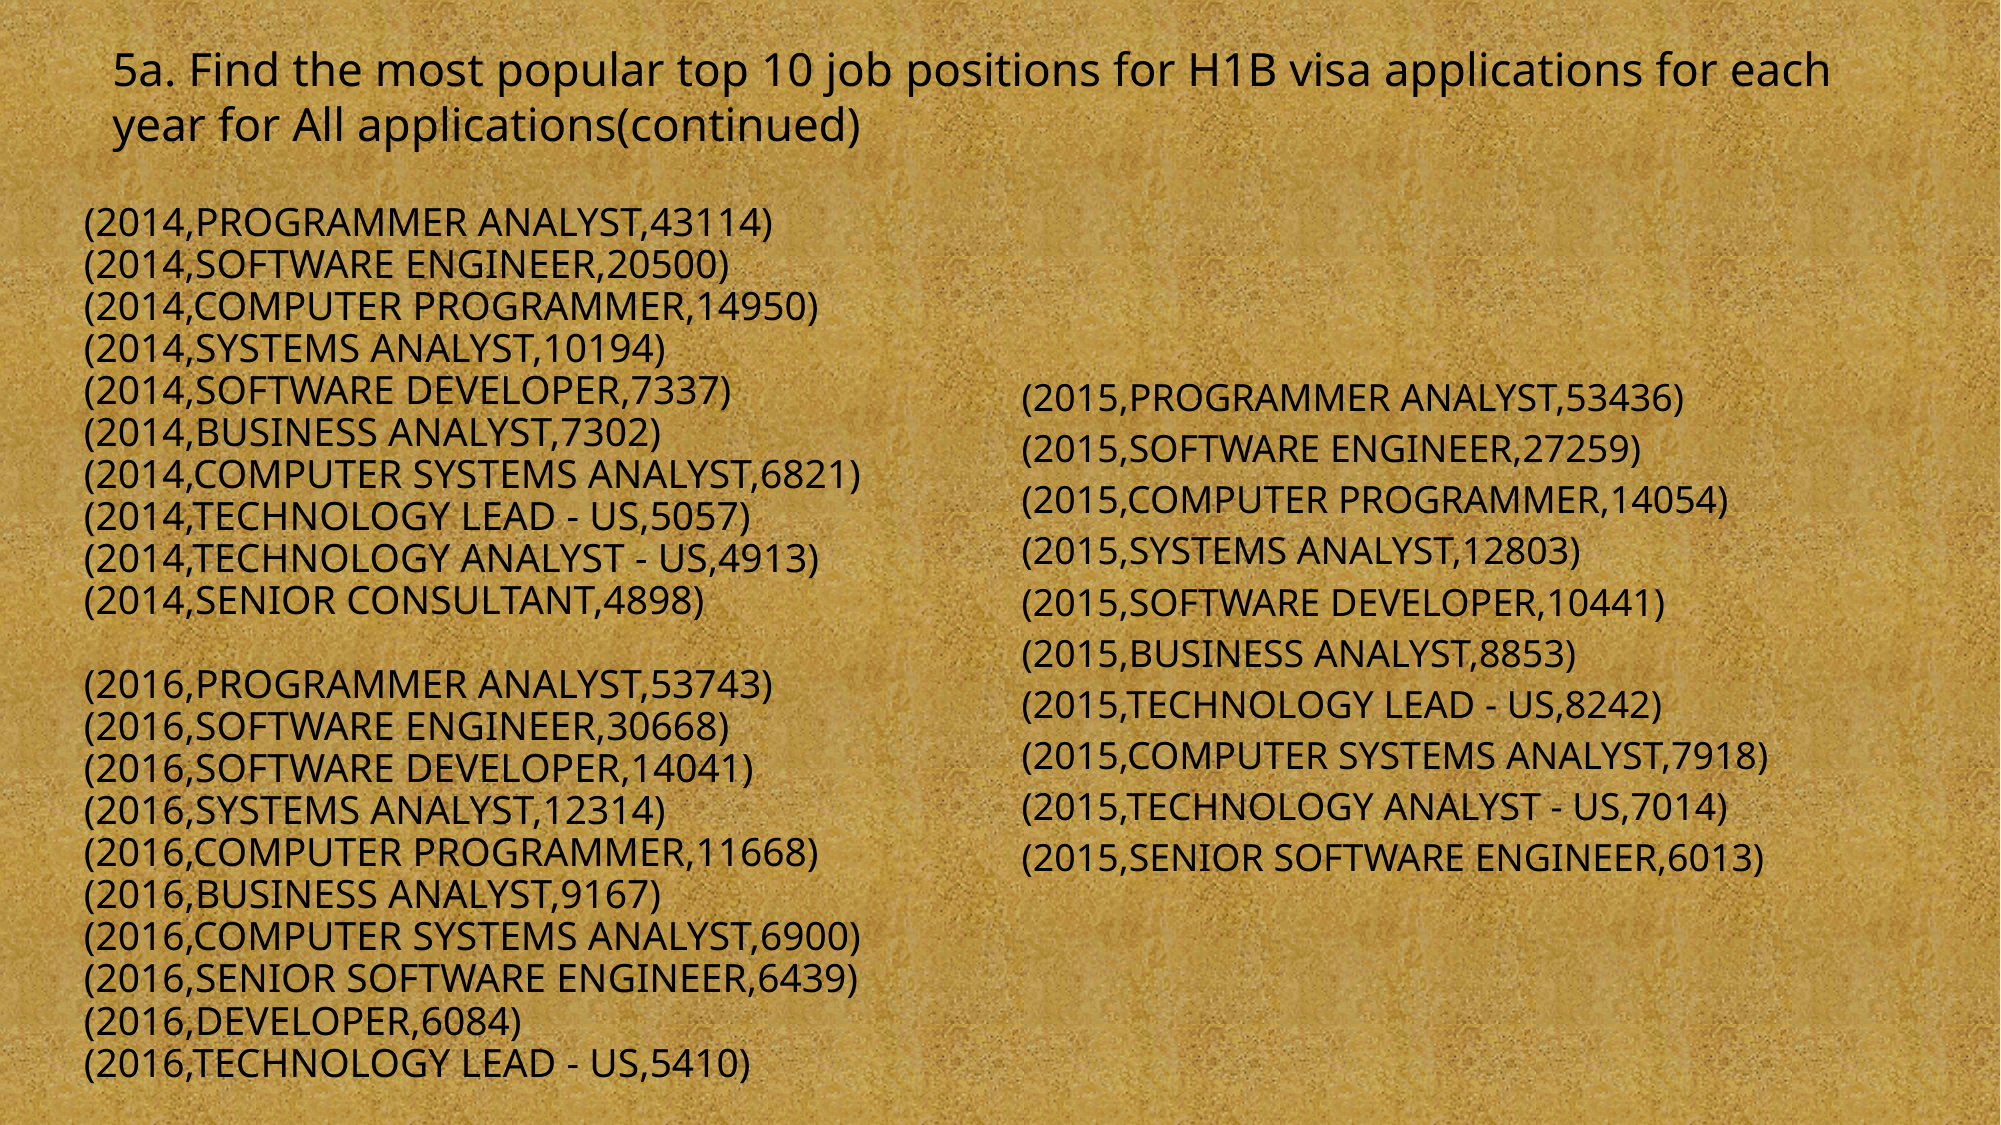

# 5a. Find the most popular top 10 job positions for H1B visa applications for each year for All applications(continued)
(2014,PROGRAMMER ANALYST,43114)
(2014,SOFTWARE ENGINEER,20500)
(2014,COMPUTER PROGRAMMER,14950)
(2014,SYSTEMS ANALYST,10194)
(2014,SOFTWARE DEVELOPER,7337)
(2014,BUSINESS ANALYST,7302)
(2014,COMPUTER SYSTEMS ANALYST,6821)
(2014,TECHNOLOGY LEAD - US,5057)
(2014,TECHNOLOGY ANALYST - US,4913)
(2014,SENIOR CONSULTANT,4898)
(2016,PROGRAMMER ANALYST,53743)
(2016,SOFTWARE ENGINEER,30668)
(2016,SOFTWARE DEVELOPER,14041)
(2016,SYSTEMS ANALYST,12314)
(2016,COMPUTER PROGRAMMER,11668)
(2016,BUSINESS ANALYST,9167)
(2016,COMPUTER SYSTEMS ANALYST,6900)
(2016,SENIOR SOFTWARE ENGINEER,6439)
(2016,DEVELOPER,6084)
(2016,TECHNOLOGY LEAD - US,5410)
(2015,PROGRAMMER ANALYST,53436)
(2015,SOFTWARE ENGINEER,27259)
(2015,COMPUTER PROGRAMMER,14054)
(2015,SYSTEMS ANALYST,12803)
(2015,SOFTWARE DEVELOPER,10441)
(2015,BUSINESS ANALYST,8853)
(2015,TECHNOLOGY LEAD - US,8242)
(2015,COMPUTER SYSTEMS ANALYST,7918)
(2015,TECHNOLOGY ANALYST - US,7014)
(2015,SENIOR SOFTWARE ENGINEER,6013)